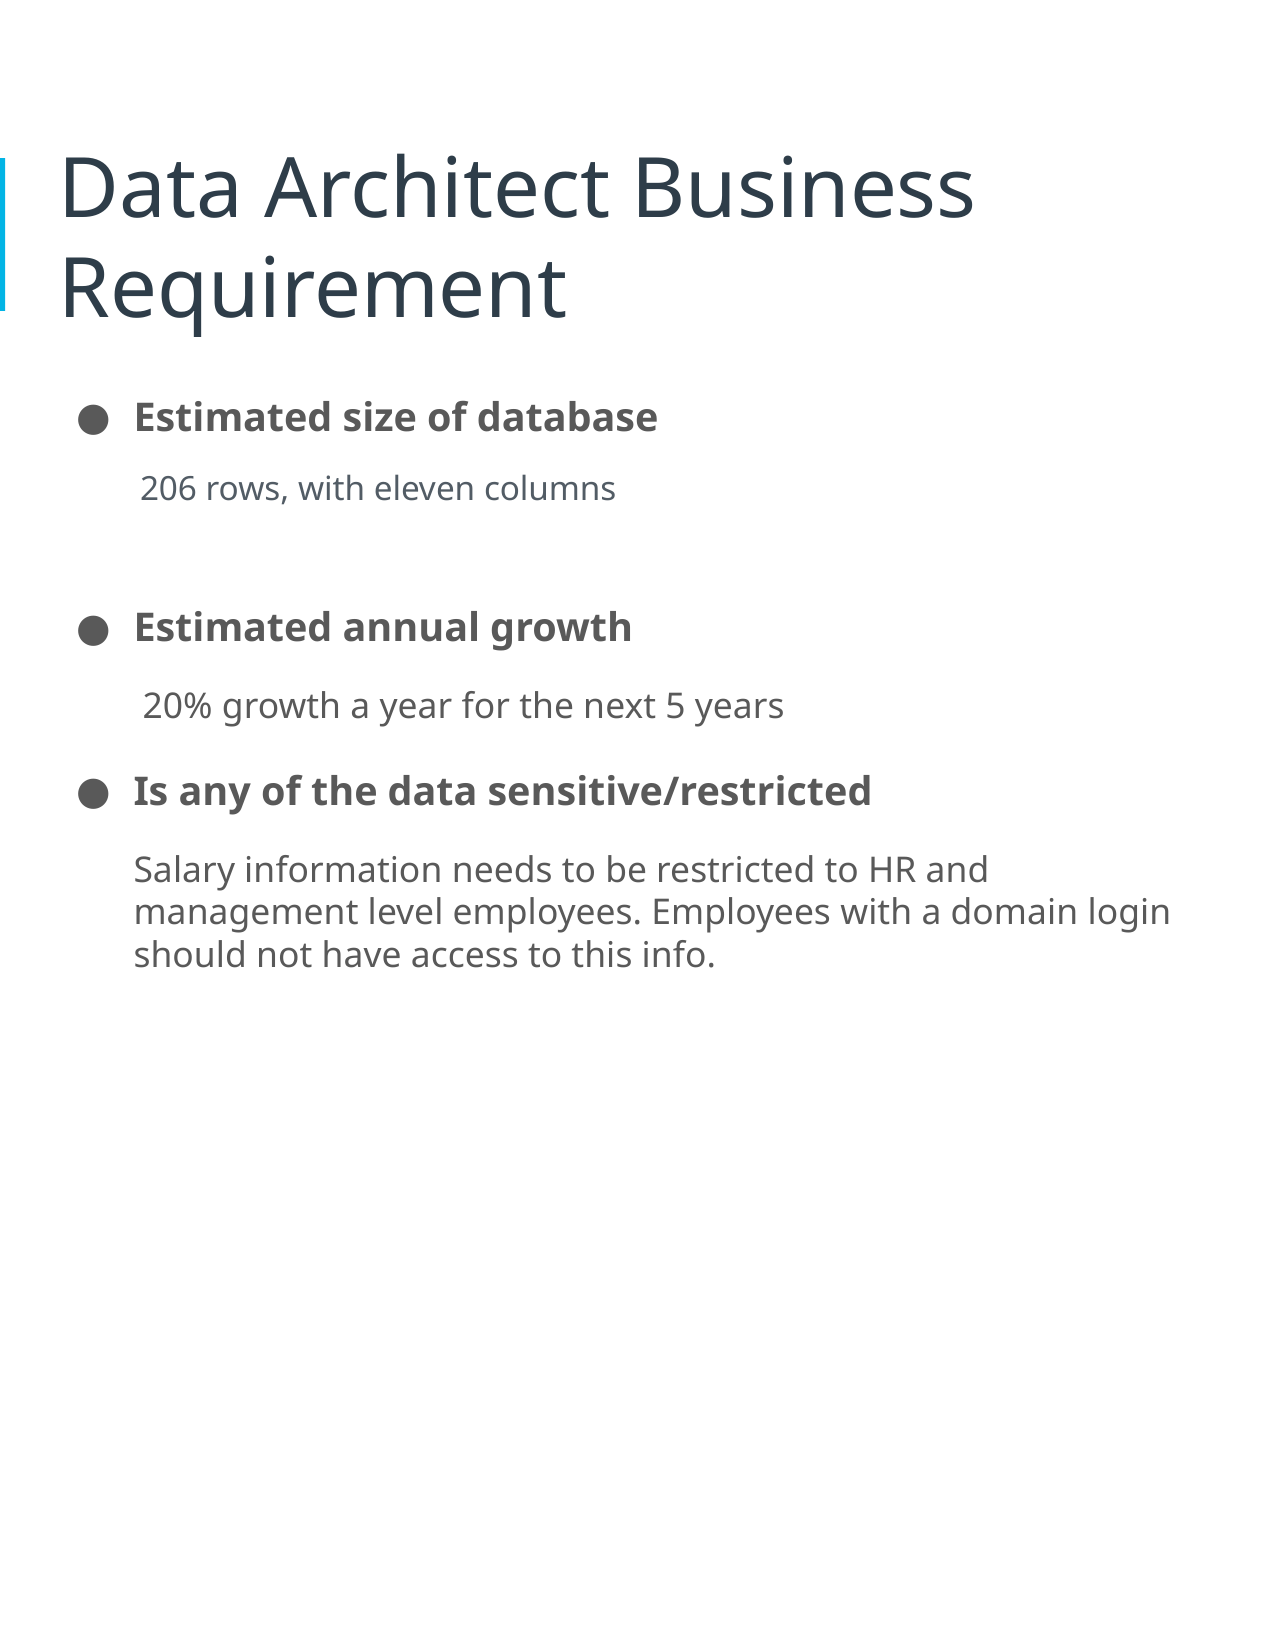

# Data Architect Business Requirement
Estimated size of database
 206 rows, with eleven columns
Estimated annual growth
 20% growth a year for the next 5 years
Is any of the data sensitive/restricted
Salary information needs to be restricted to HR and management level employees. Employees with a domain login should not have access to this info.